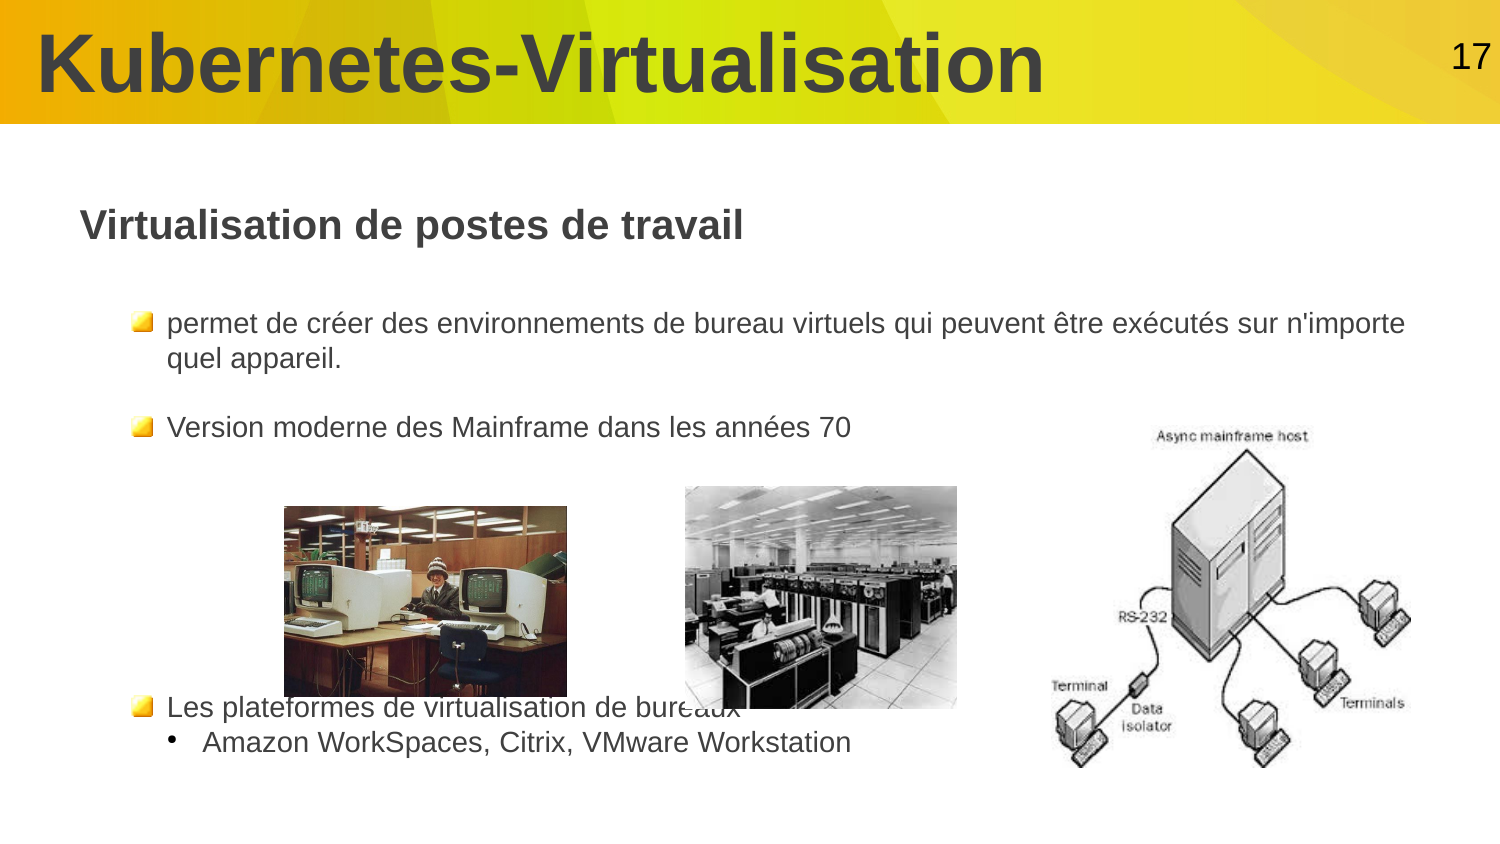

Kubernetes-Virtualisation
Virtualisation de postes de travail
permet de créer des environnements de bureau virtuels qui peuvent être exécutés sur n'importe quel appareil.
Version moderne des Mainframe dans les années 70
Les plateformes de virtualisation de bureaux
Amazon WorkSpaces, Citrix, VMware Workstation